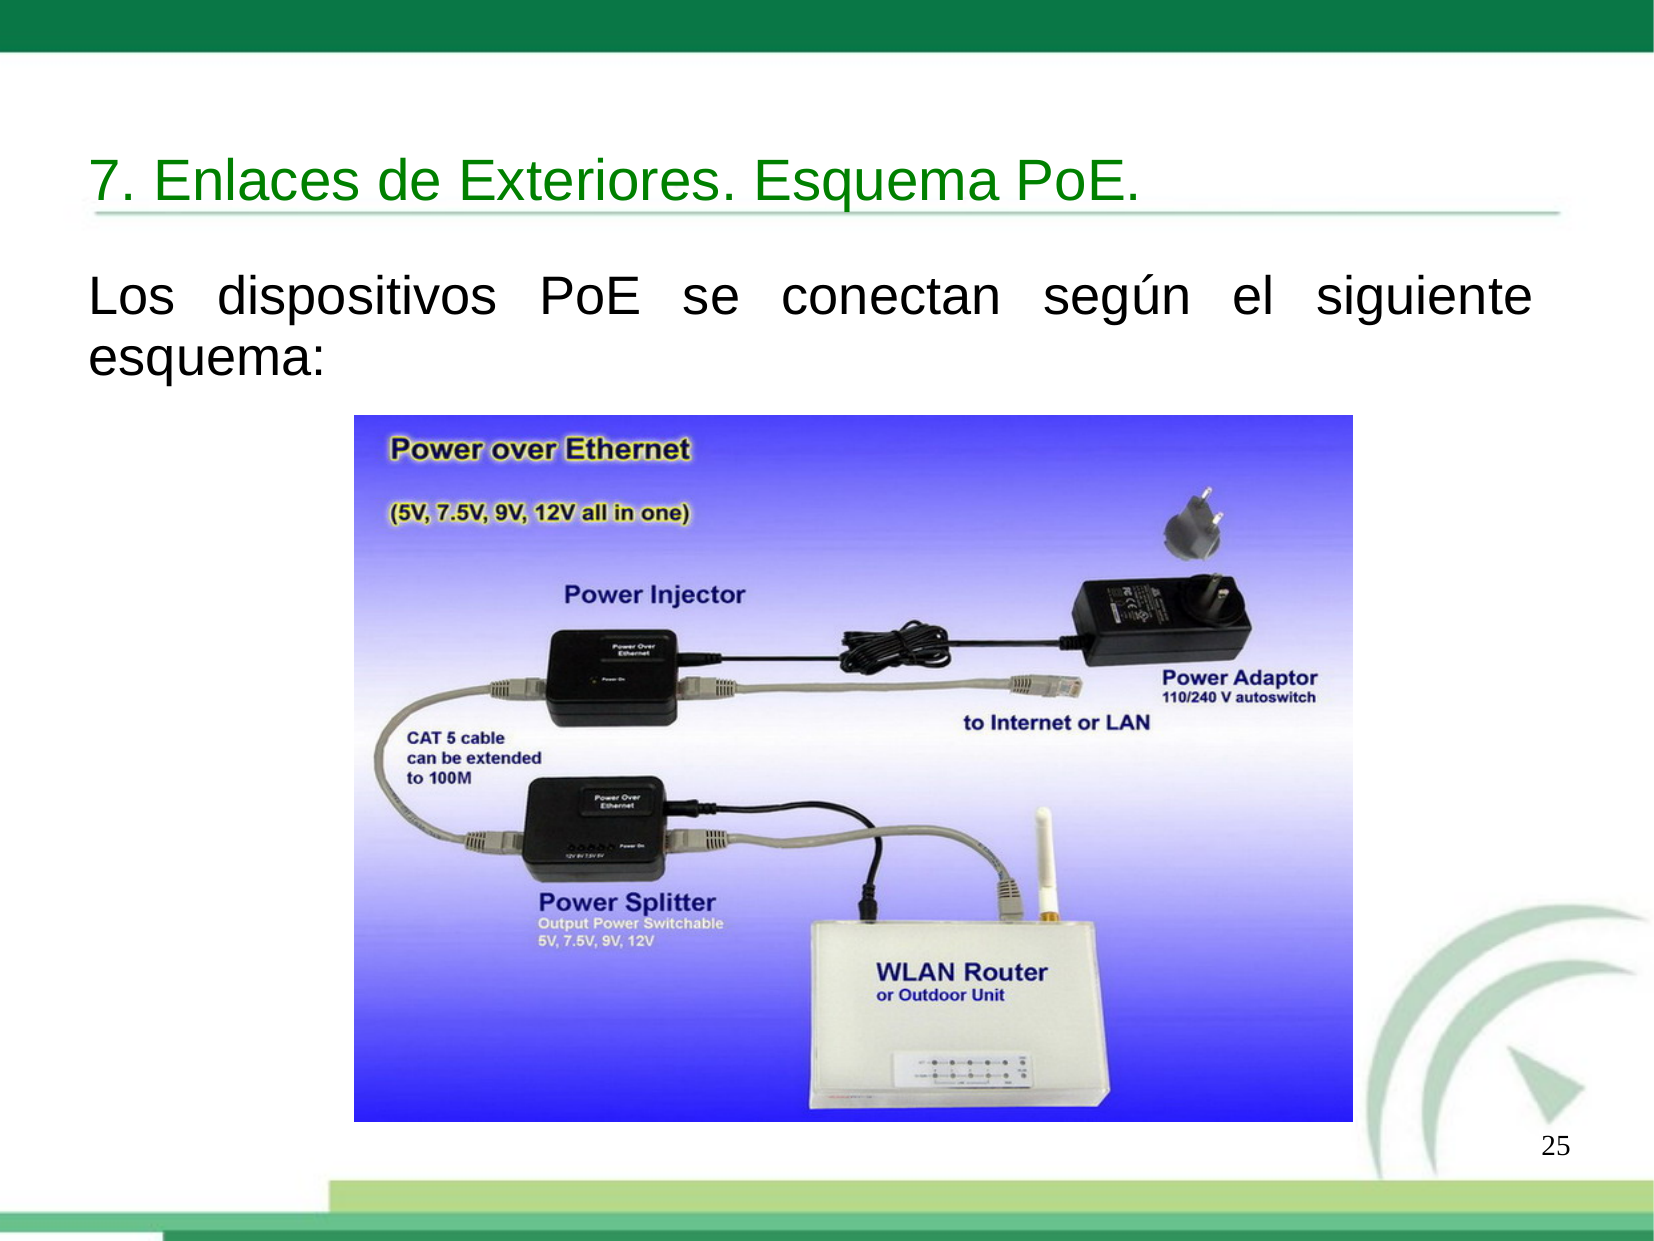

7. Enlaces de Exteriores. Esquema PoE.
# Los dispositivos PoE se conectan según el siguiente esquema:
25